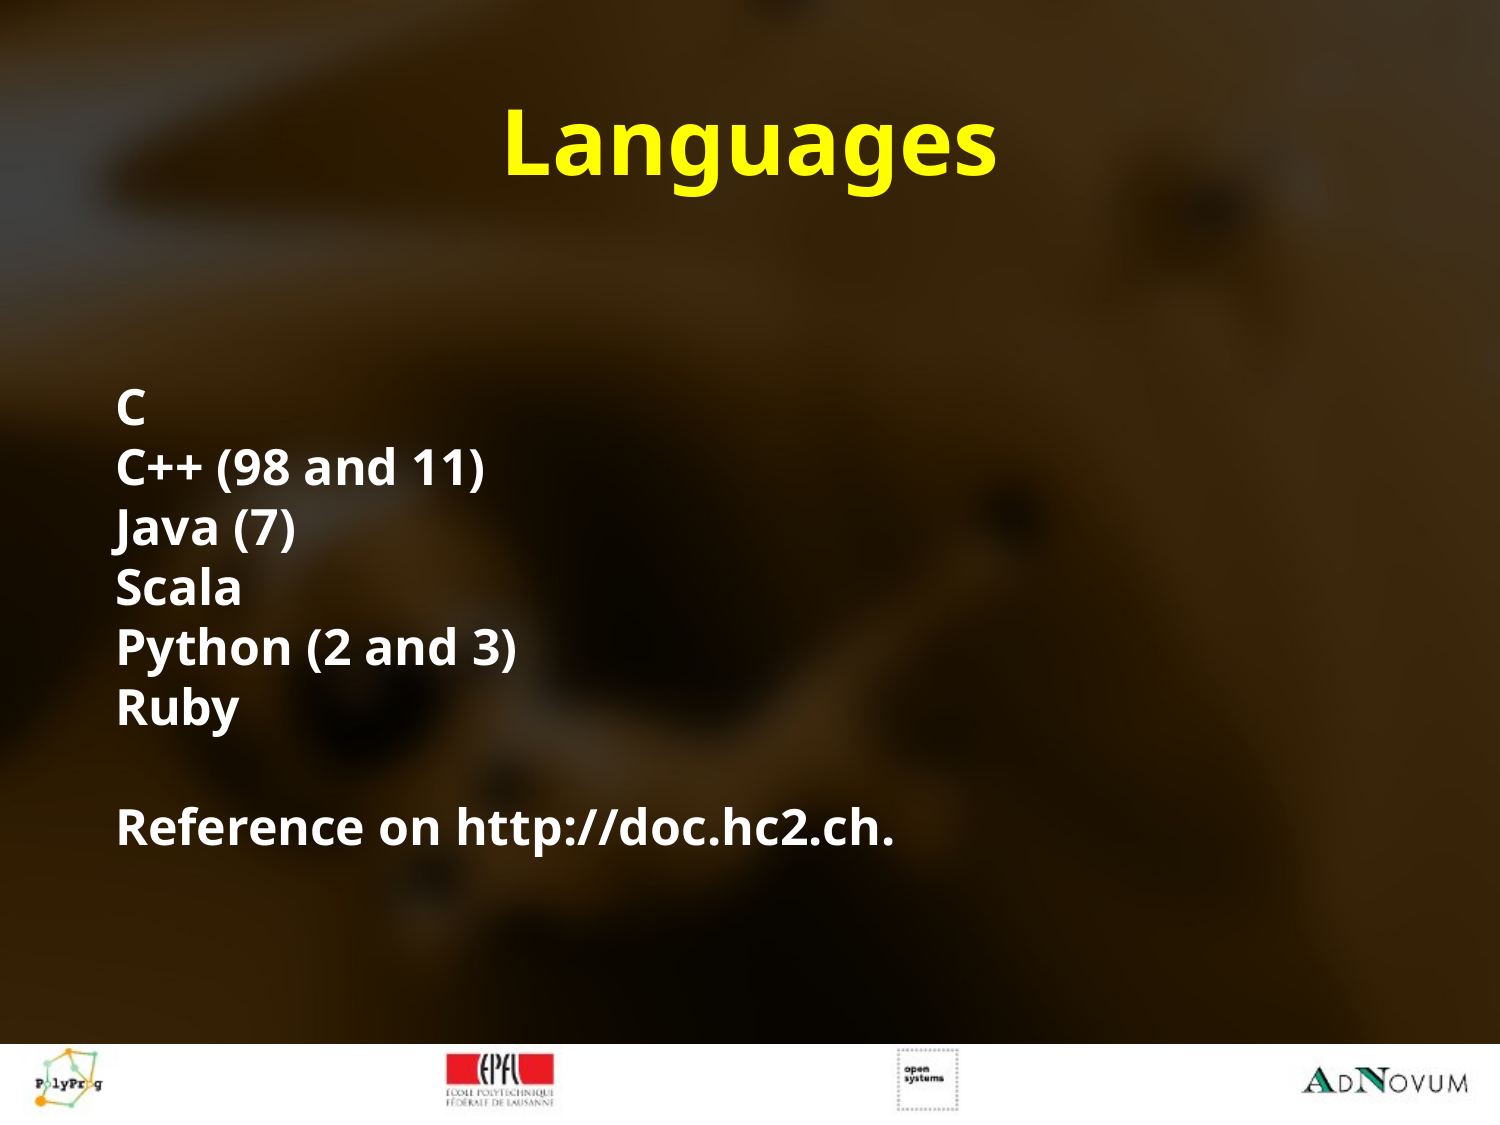

# Languages
C
C++ (98 and 11)
Java (7)
Scala
Python (2 and 3)
Ruby
Reference on http://doc.hc2.ch.